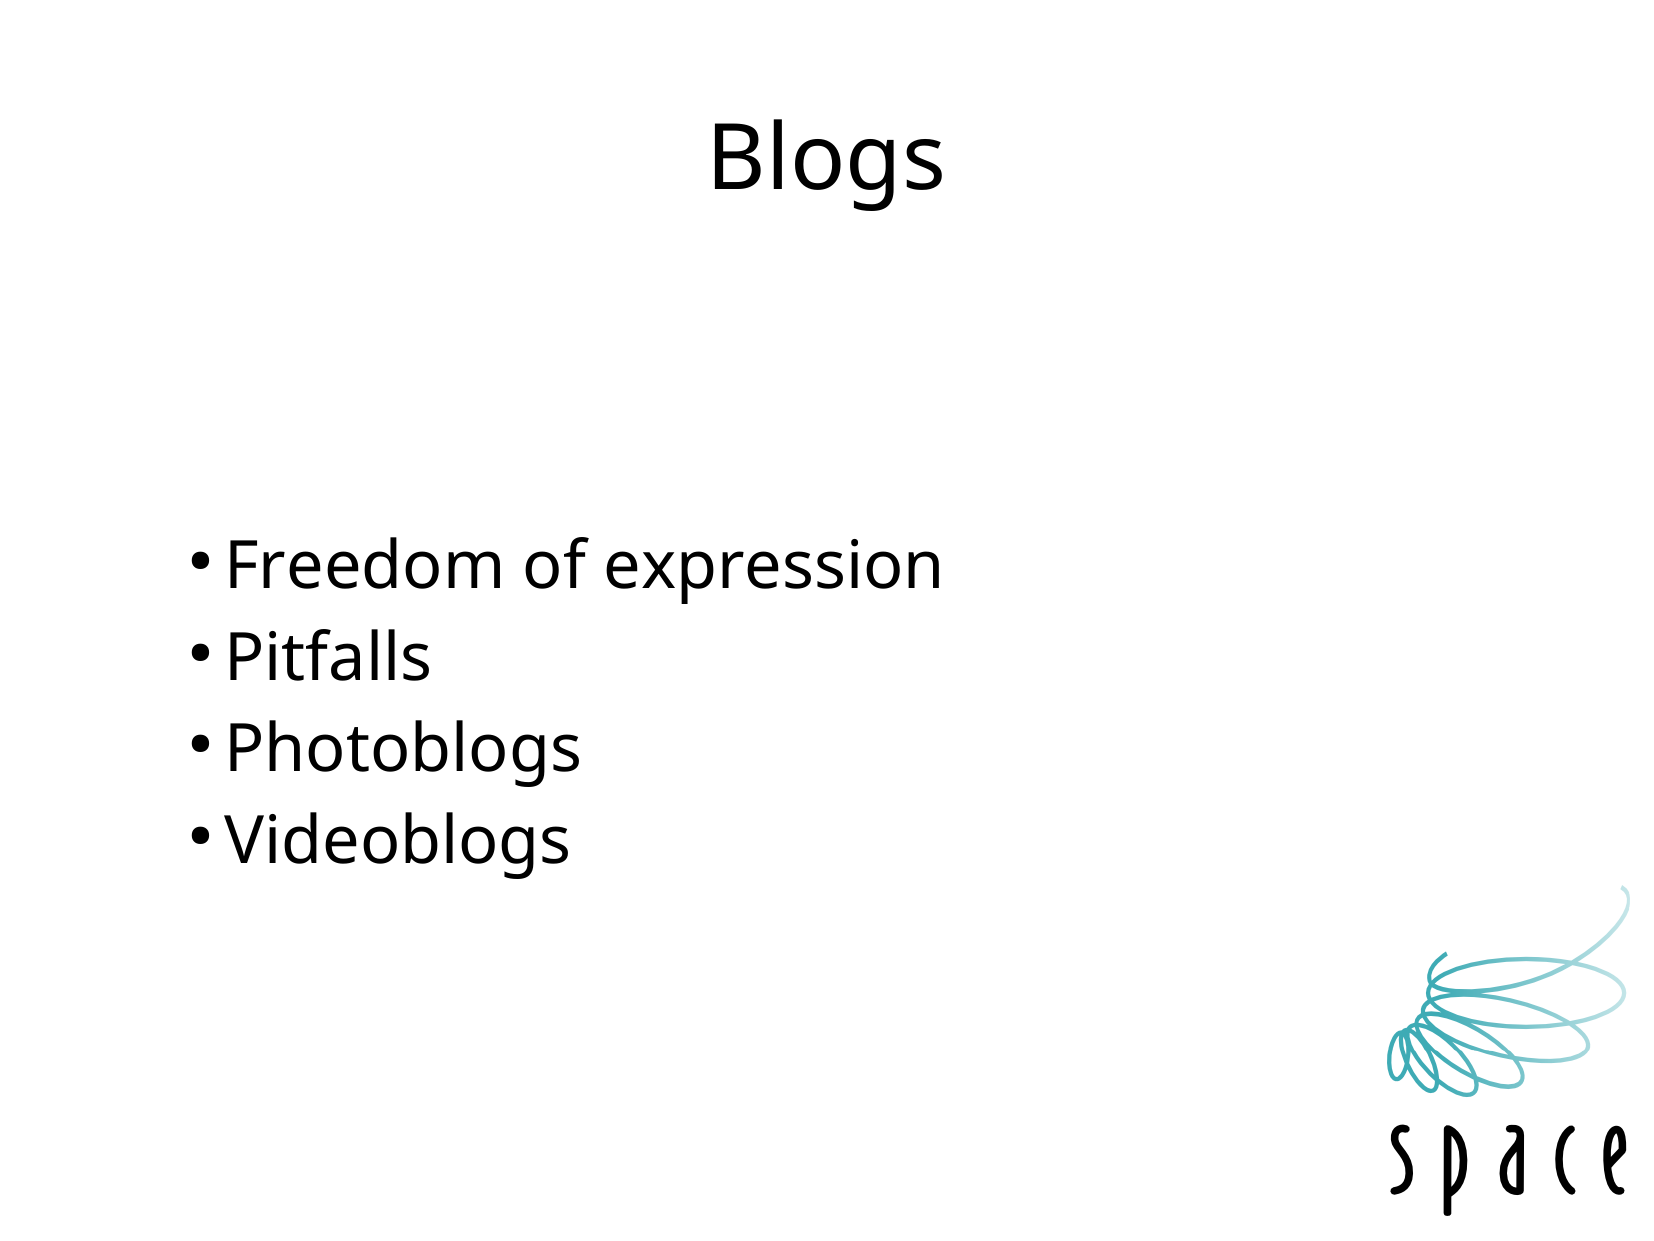

# Blogs
Freedom of expression
Pitfalls
Photoblogs
Videoblogs